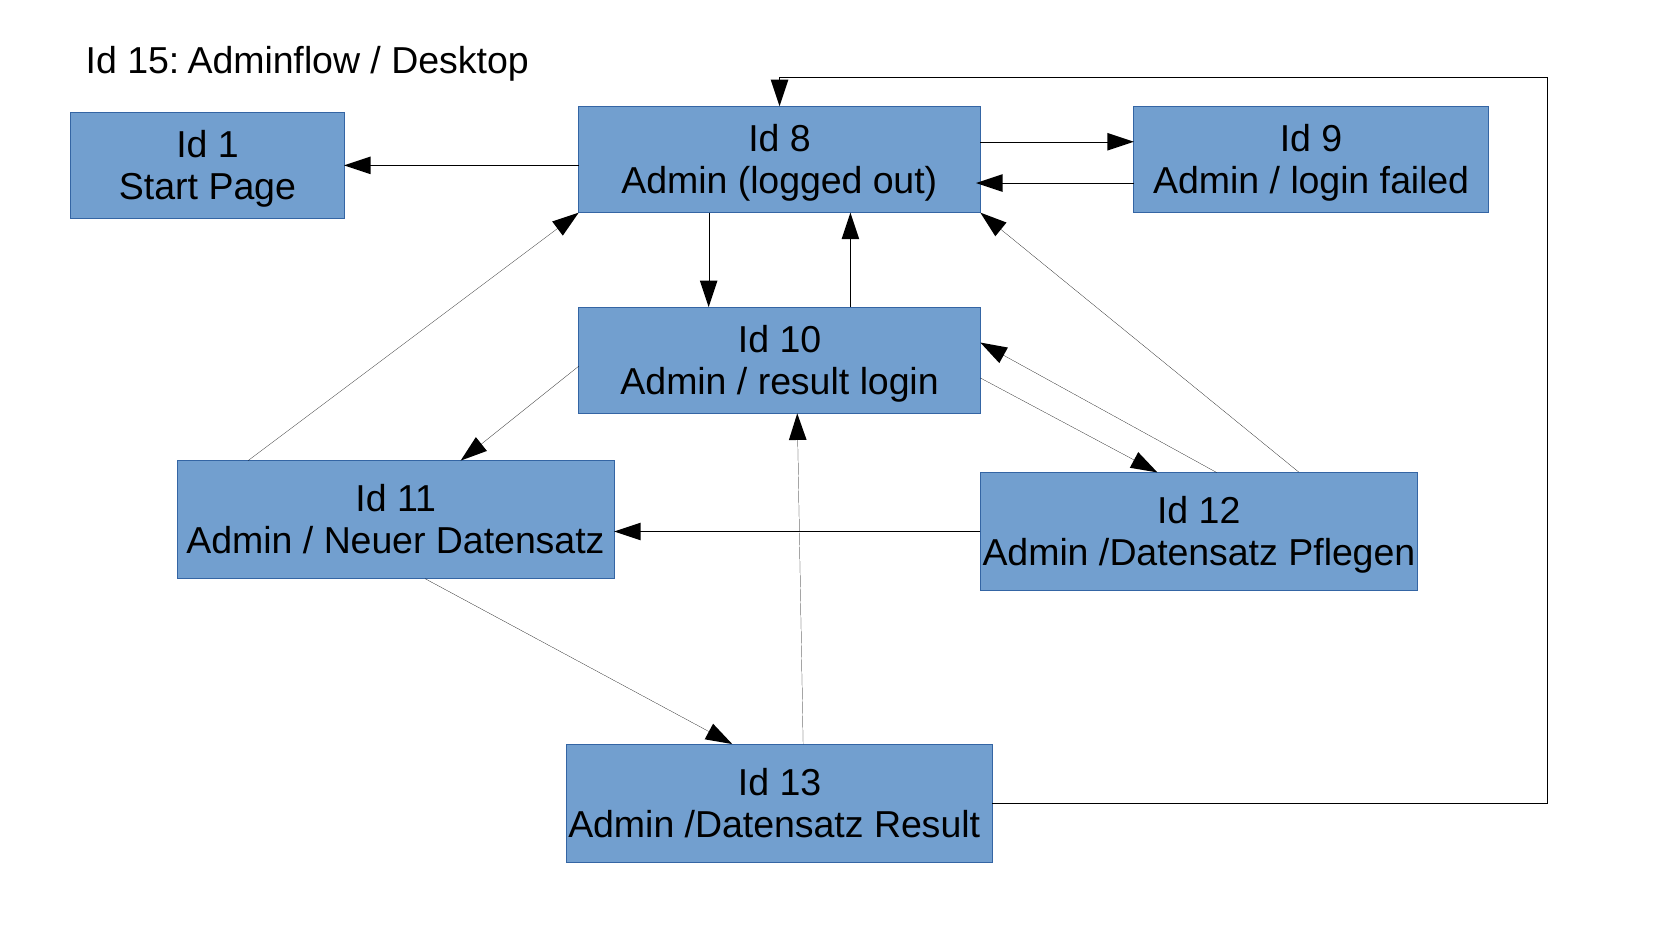

Id 15: Adminflow / Desktop
Id 8
Admin (logged out)
Id 9
Admin / login failed
Id 1
Start Page
Id 10
Admin / result login
Id 11
Admin / Neuer Datensatz
Id 12
Admin /Datensatz Pflegen
Id 13
Admin /Datensatz Result